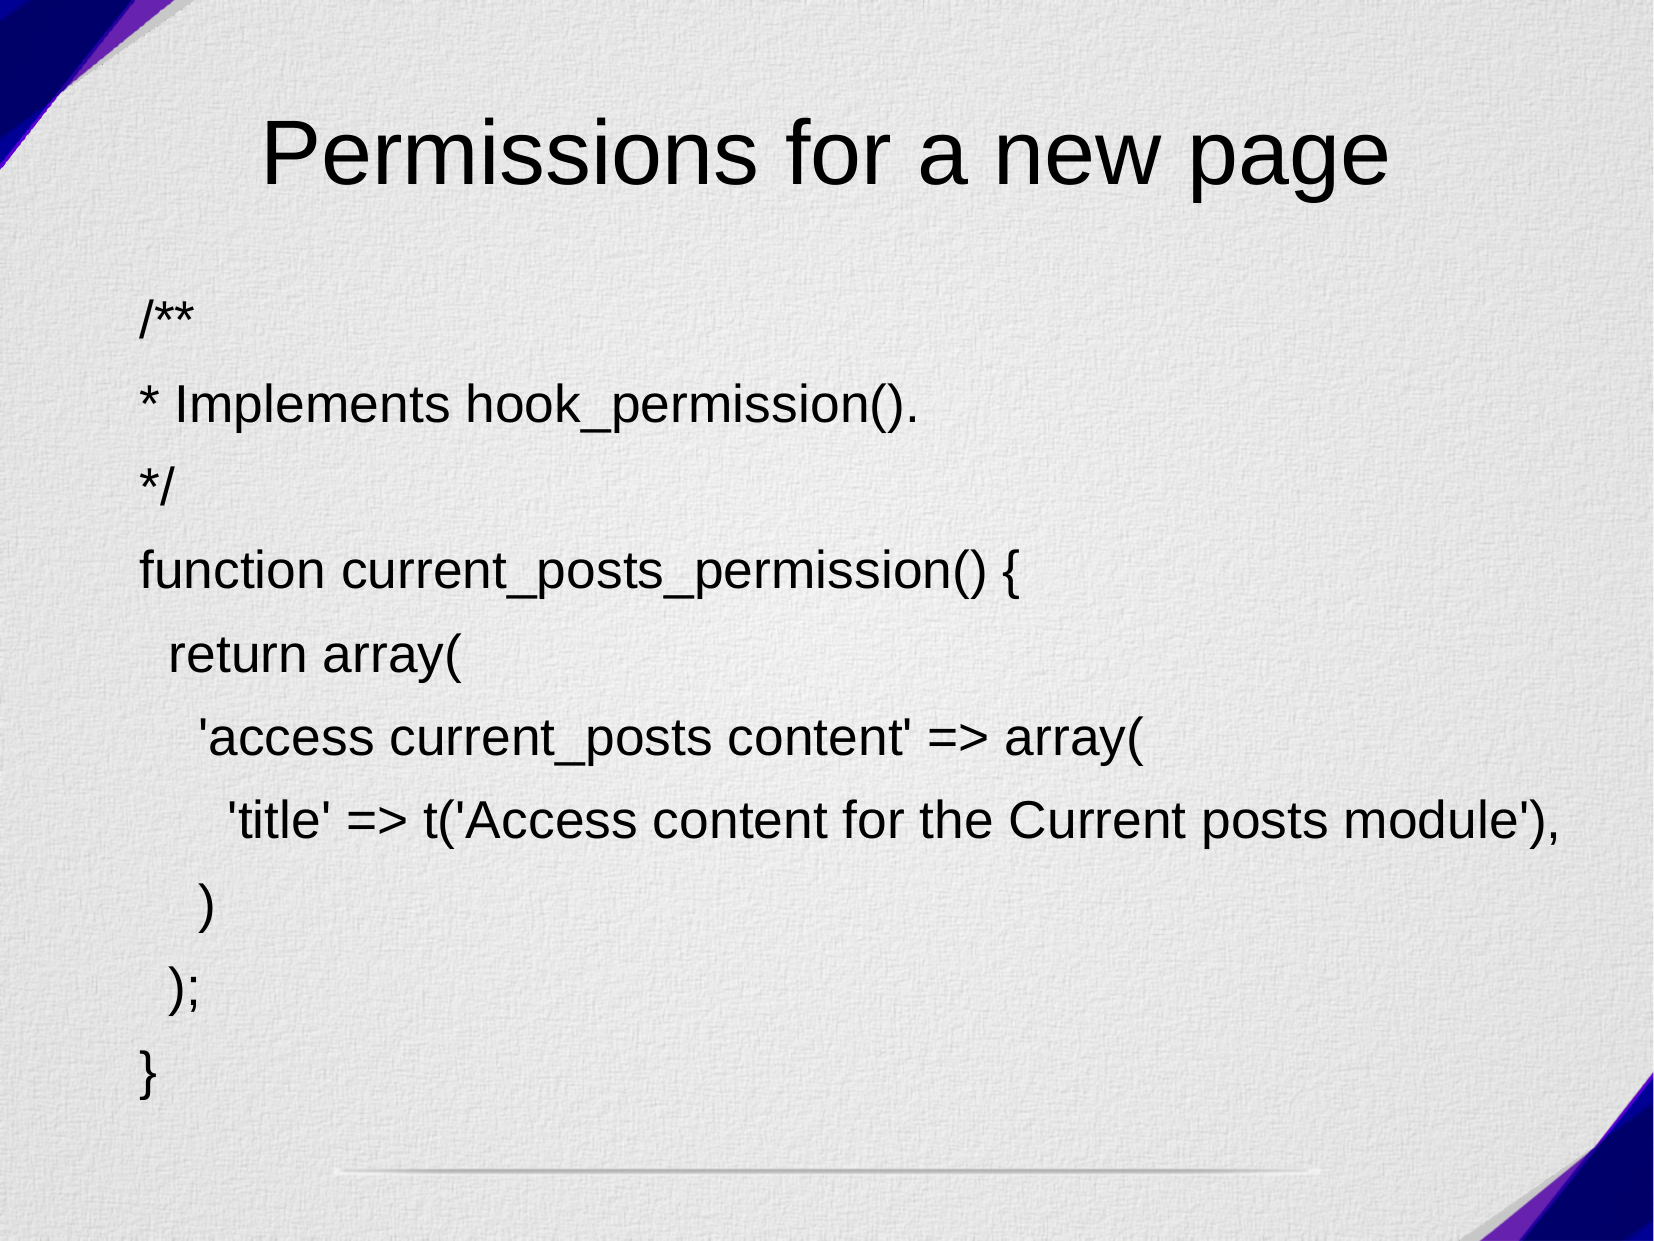

# Permissions for a new page
/**
* Implements hook_permission().
*/
function current_posts_permission() {
 return array(
 'access current_posts content' => array(
 'title' => t('Access content for the Current posts module'),
 )
 );
}